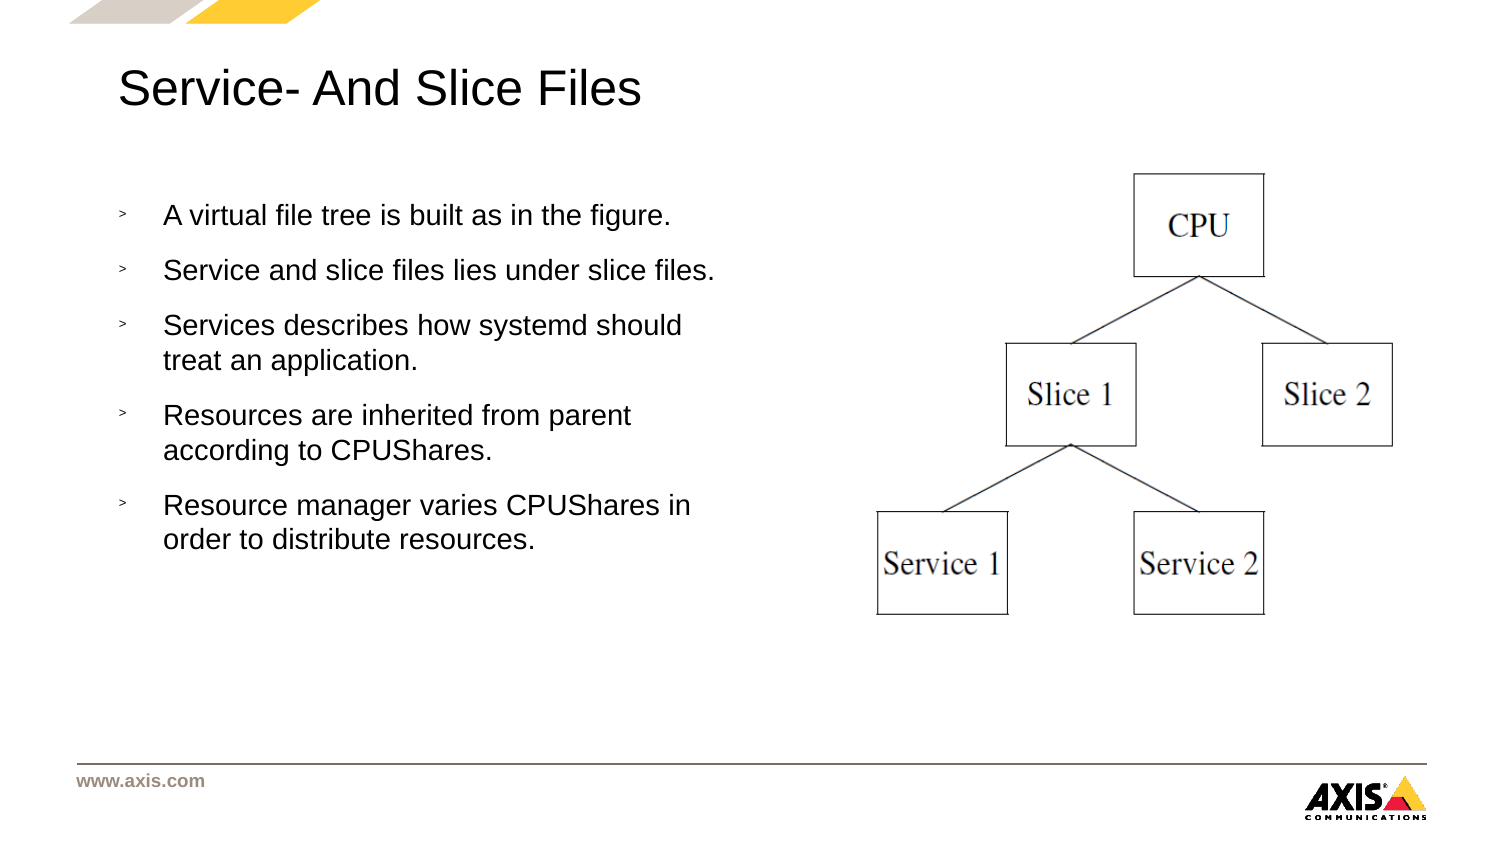

Service- And Slice Files
# A virtual file tree is built as in the figure.
Service and slice files lies under slice files.
Services describes how systemd should treat an application.
Resources are inherited from parent according to CPUShares.
Resource manager varies CPUShares in order to distribute resources.